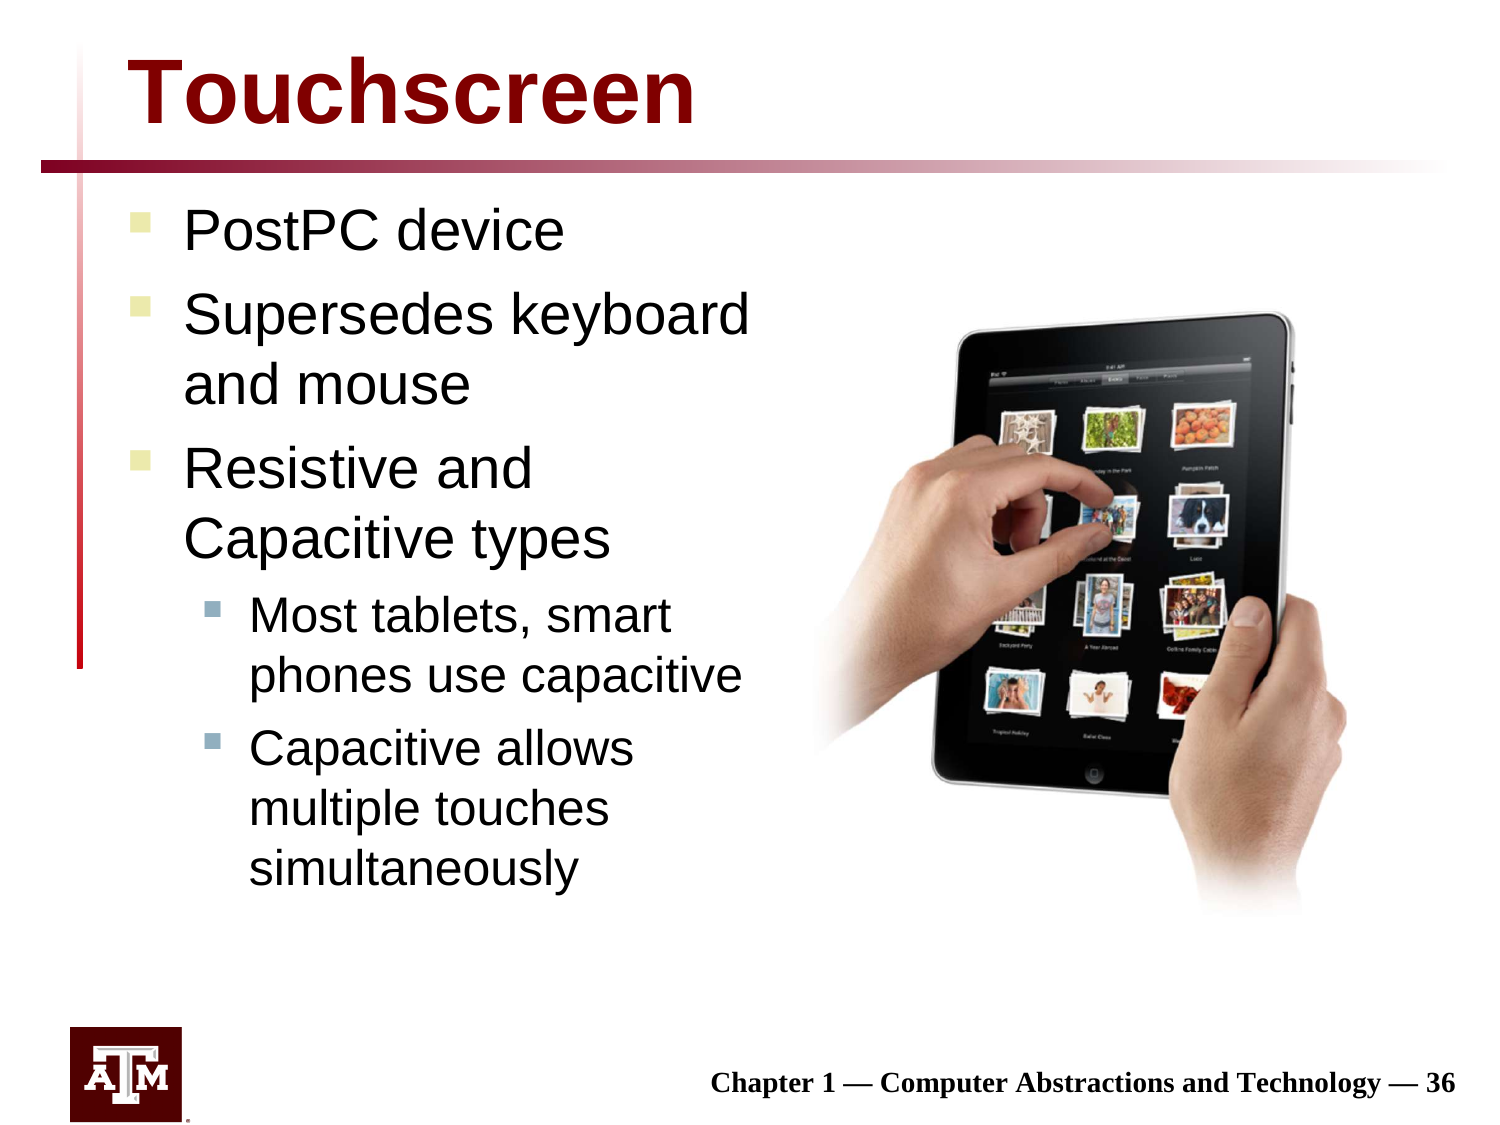

# Touchscreen
PostPC device
Supersedes keyboard and mouse
Resistive and Capacitive types
Most tablets, smart phones use capacitive
Capacitive allows multiple touches simultaneously
Chapter 1 — Computer Abstractions and Technology —